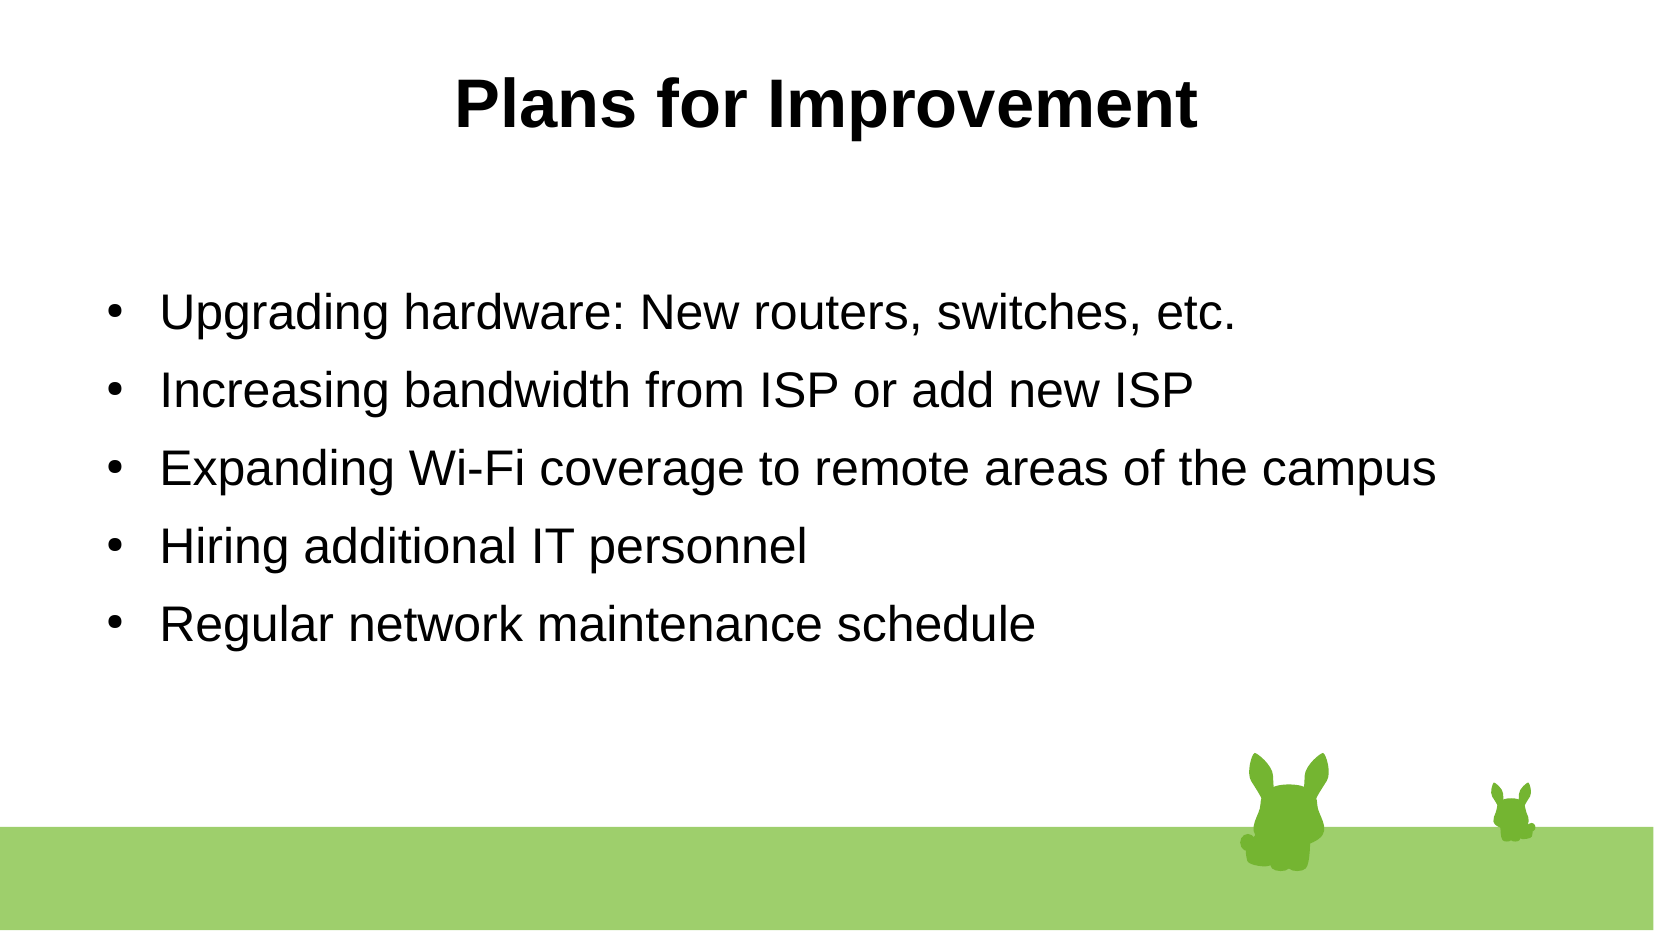

# Plans for Improvement
Upgrading hardware: New routers, switches, etc.
Increasing bandwidth from ISP or add new ISP
Expanding Wi-Fi coverage to remote areas of the campus
Hiring additional IT personnel
Regular network maintenance schedule